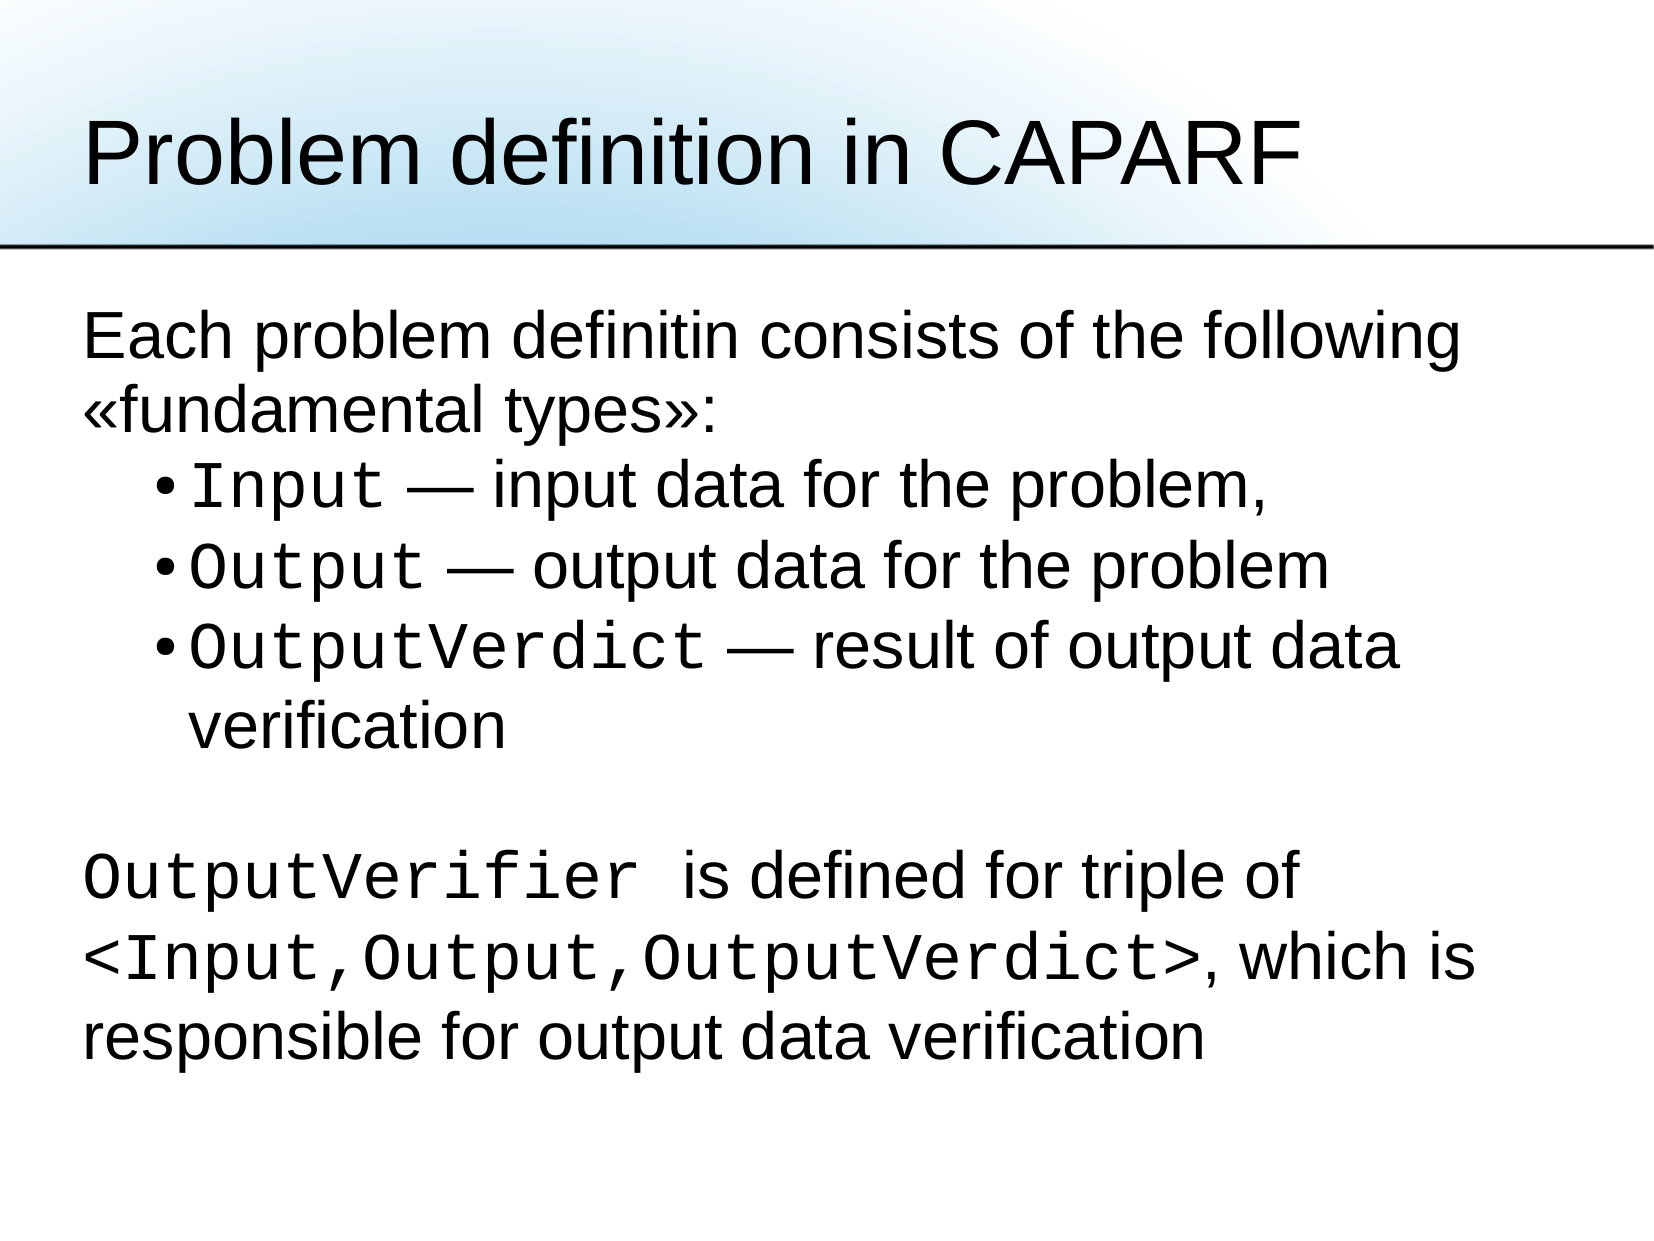

# Problem definition in CAPARF
Each problem definitin consists of the following «fundamental types»:
Input — input data for the problem,
Output — output data for the problem
OutputVerdict — result of output data verification
OutputVerifier is defined for triple of <Input,Output,OutputVerdict>, which is responsible for output data verification